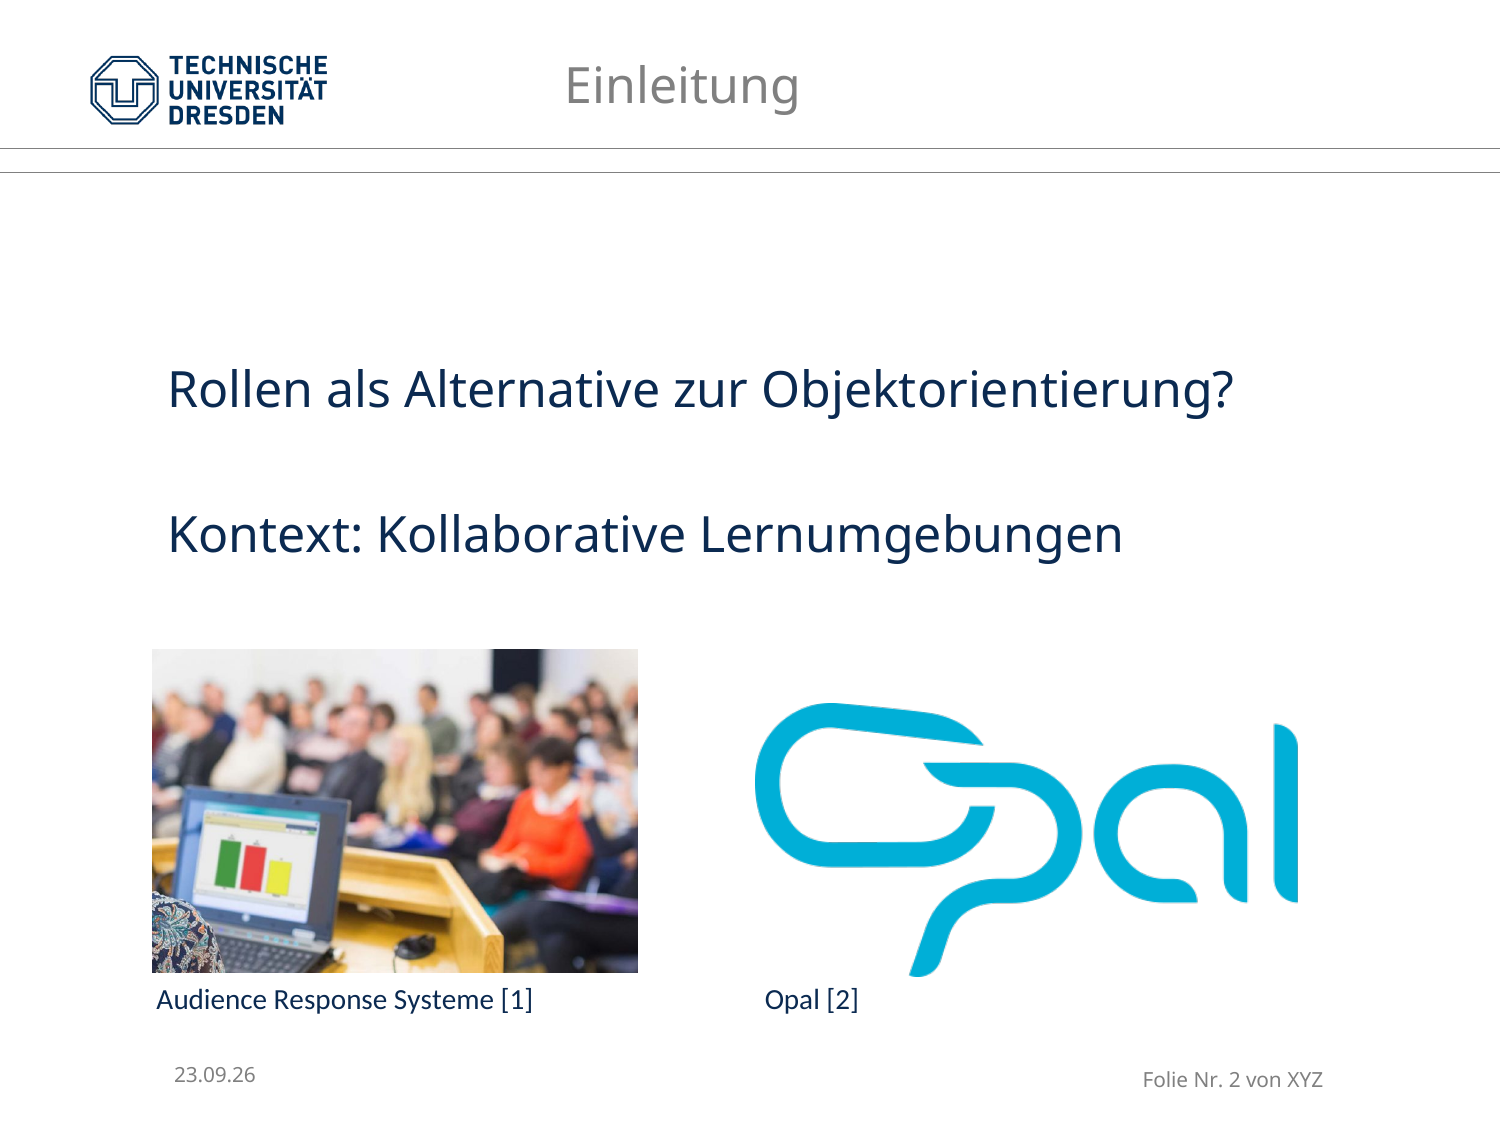

# Einleitung
Rollen als Alternative zur Objektorientierung?
Kontext: Kollaborative Lernumgebungen
Audience Response Systeme [1]
Opal [2]